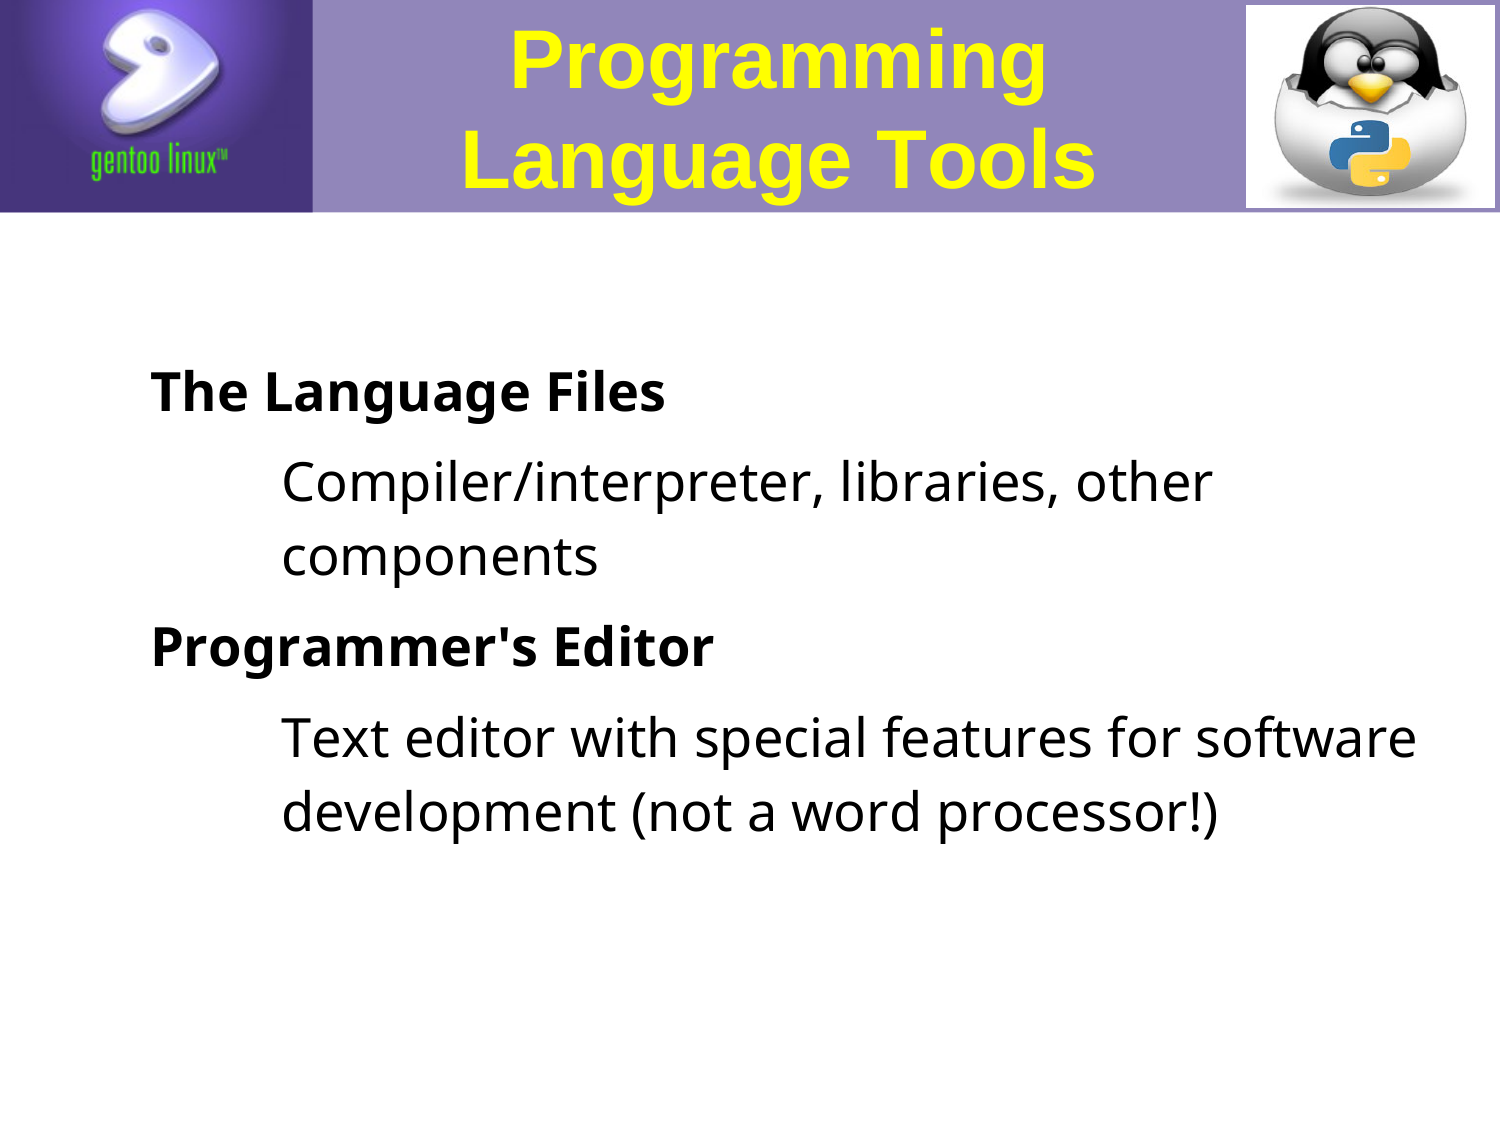

# Programming Language Tools
The Language Files
Compiler/interpreter, libraries, other components
Programmer's Editor
Text editor with special features for software development (not a word processor!)